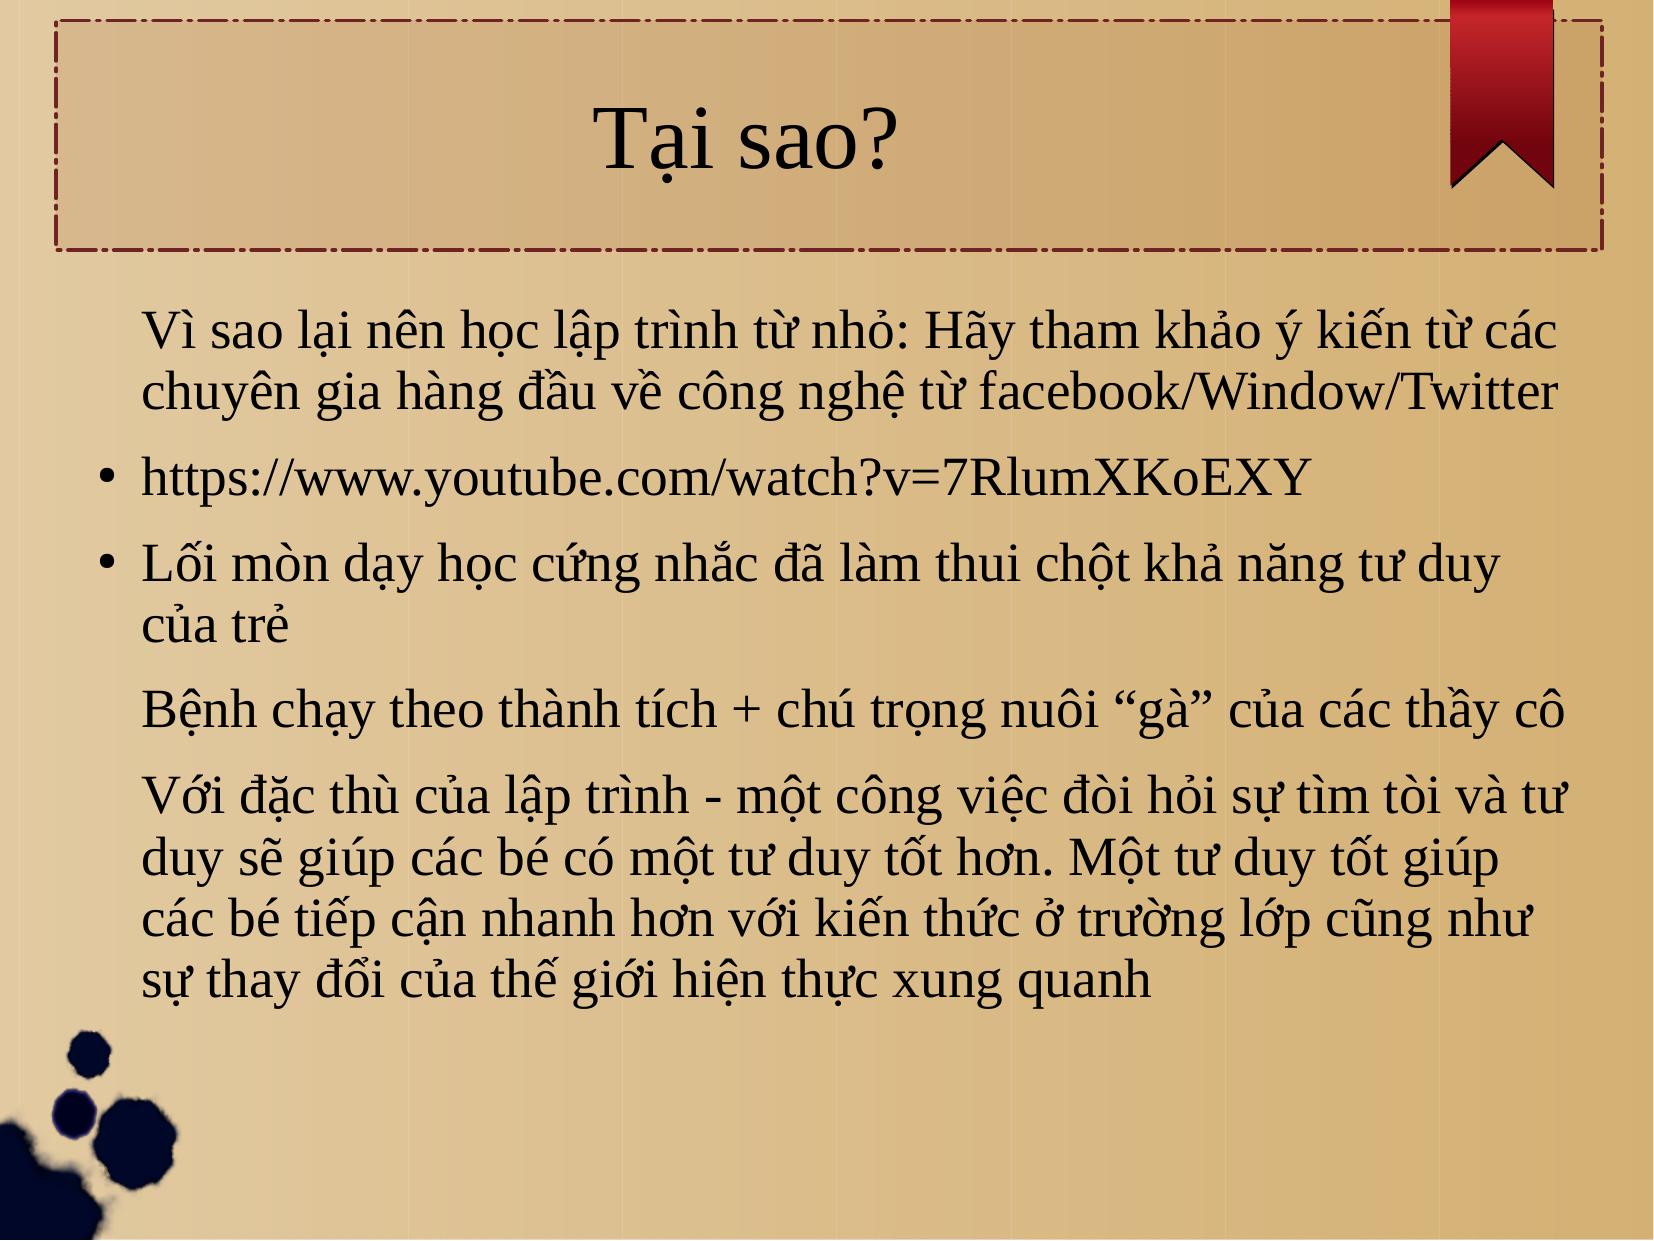

# Tại sao?
Vì sao lại nên học lập trình từ nhỏ: Hãy tham khảo ý kiến từ các chuyên gia hàng đầu về công nghệ từ facebook/Window/Twitter
https://www.youtube.com/watch?v=7RlumXKoEXY
Lối mòn dạy học cứng nhắc đã làm thui chột khả năng tư duy của trẻ
Bệnh chạy theo thành tích + chú trọng nuôi “gà” của các thầy cô
Với đặc thù của lập trình - một công việc đòi hỏi sự tìm tòi và tư duy sẽ giúp các bé có một tư duy tốt hơn. Một tư duy tốt giúp các bé tiếp cận nhanh hơn với kiến thức ở trường lớp cũng như sự thay đổi của thế giới hiện thực xung quanh